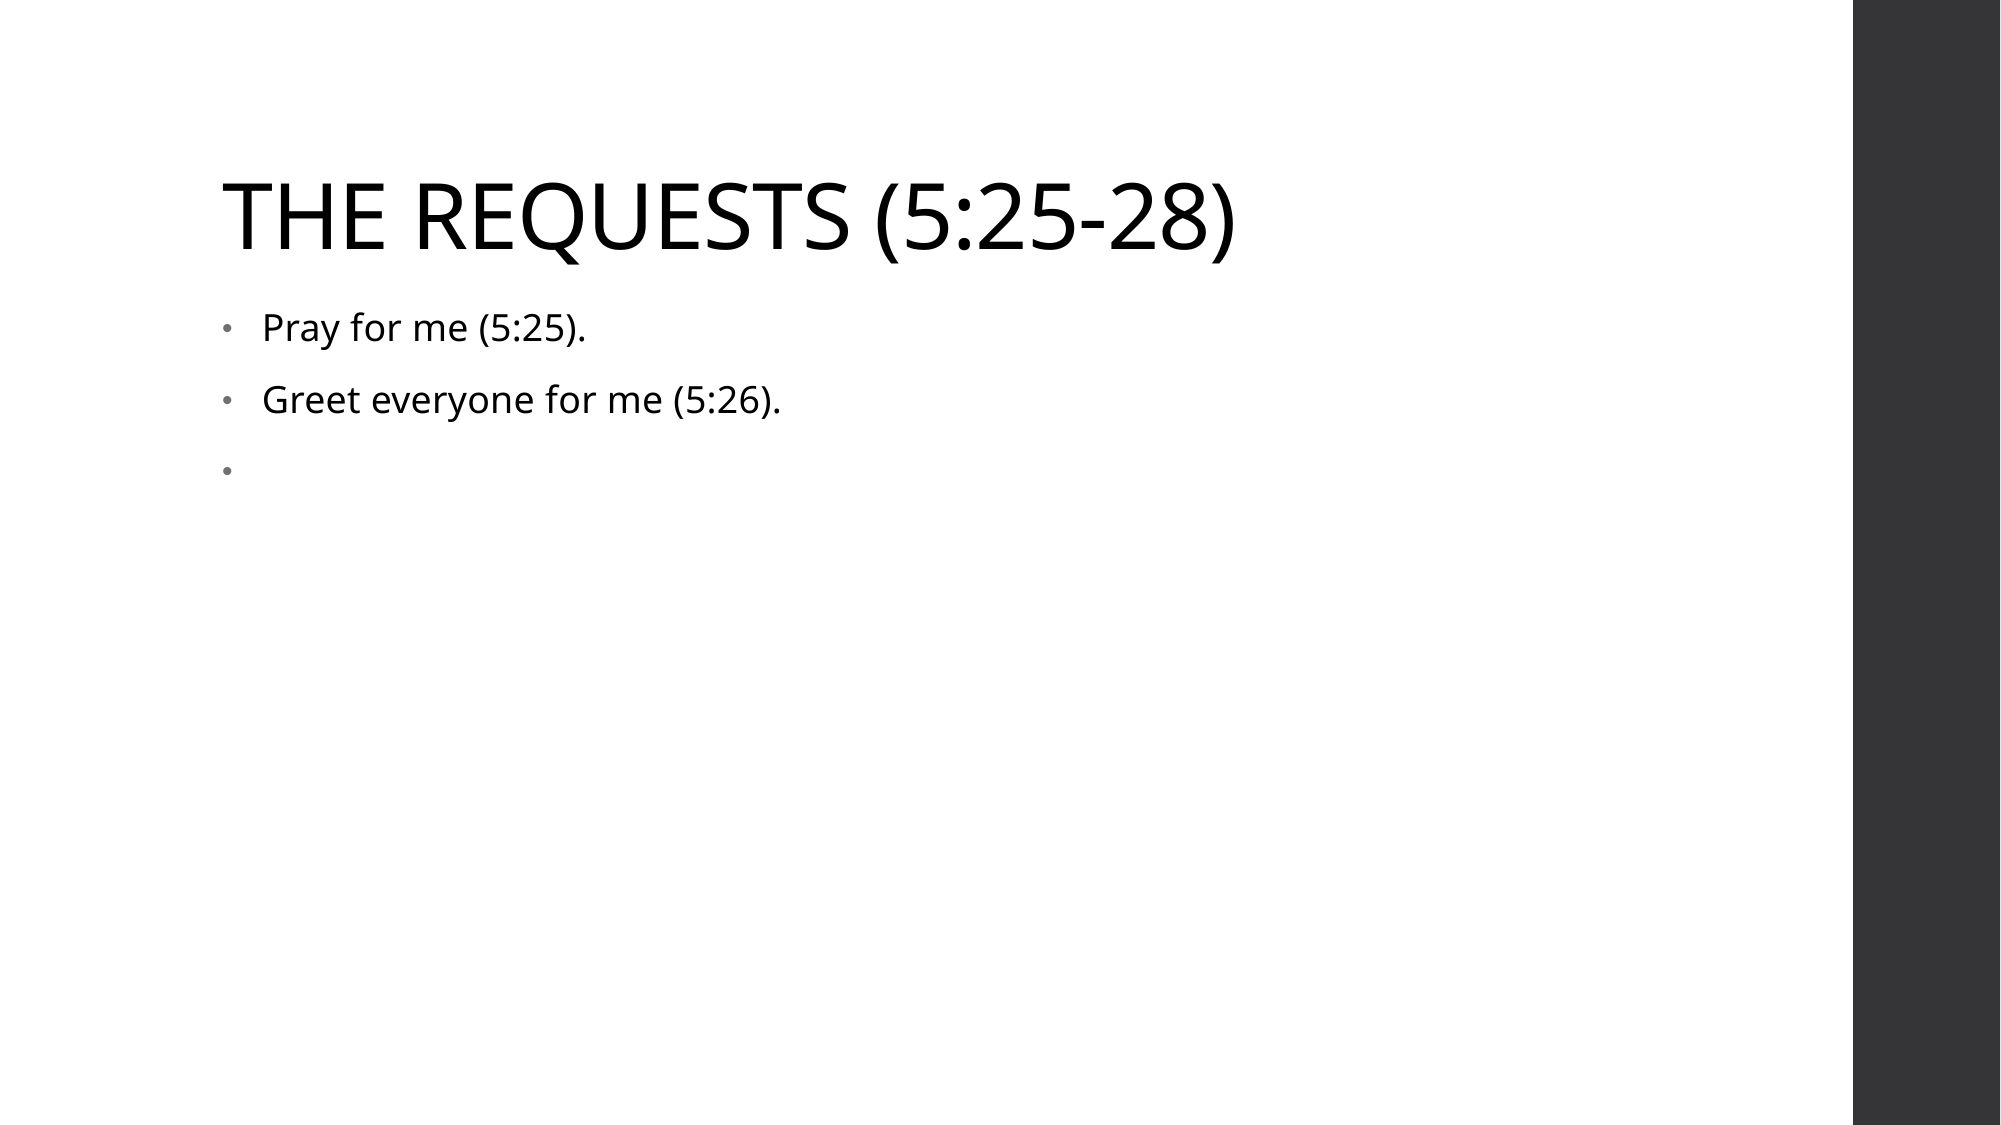

# THE REQUESTS (5:25-28)
 Pray for me (5:25).
 Greet everyone for me (5:26).